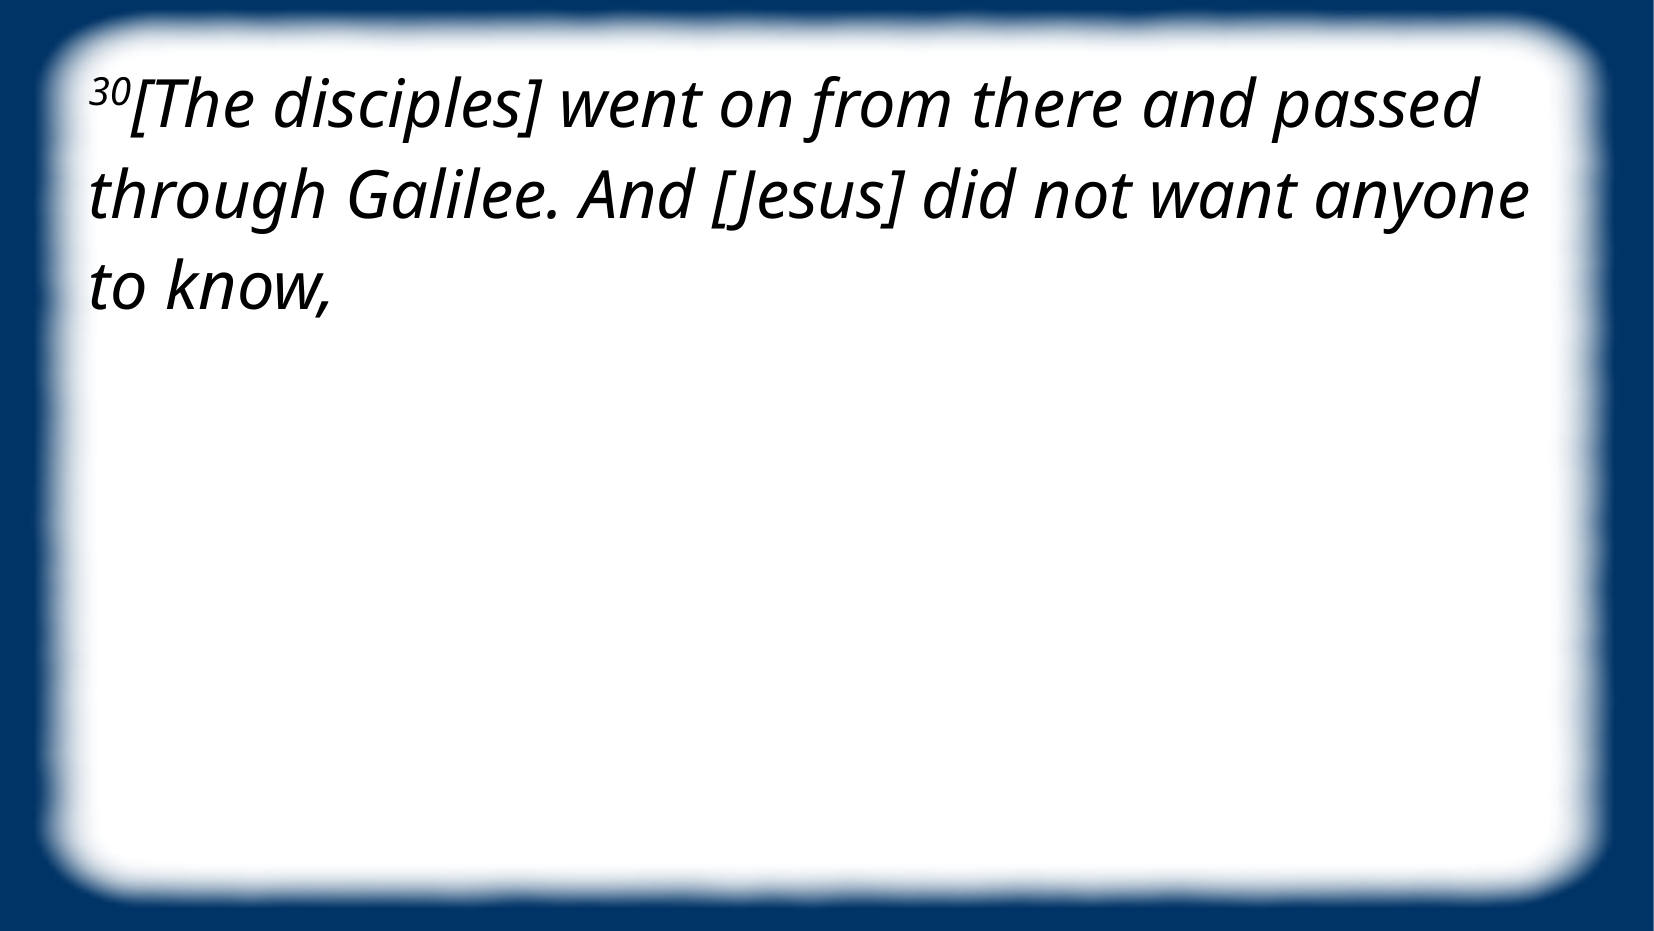

30[The disciples] went on from there and passed through Galilee. And [Jesus] did not want anyone to know,